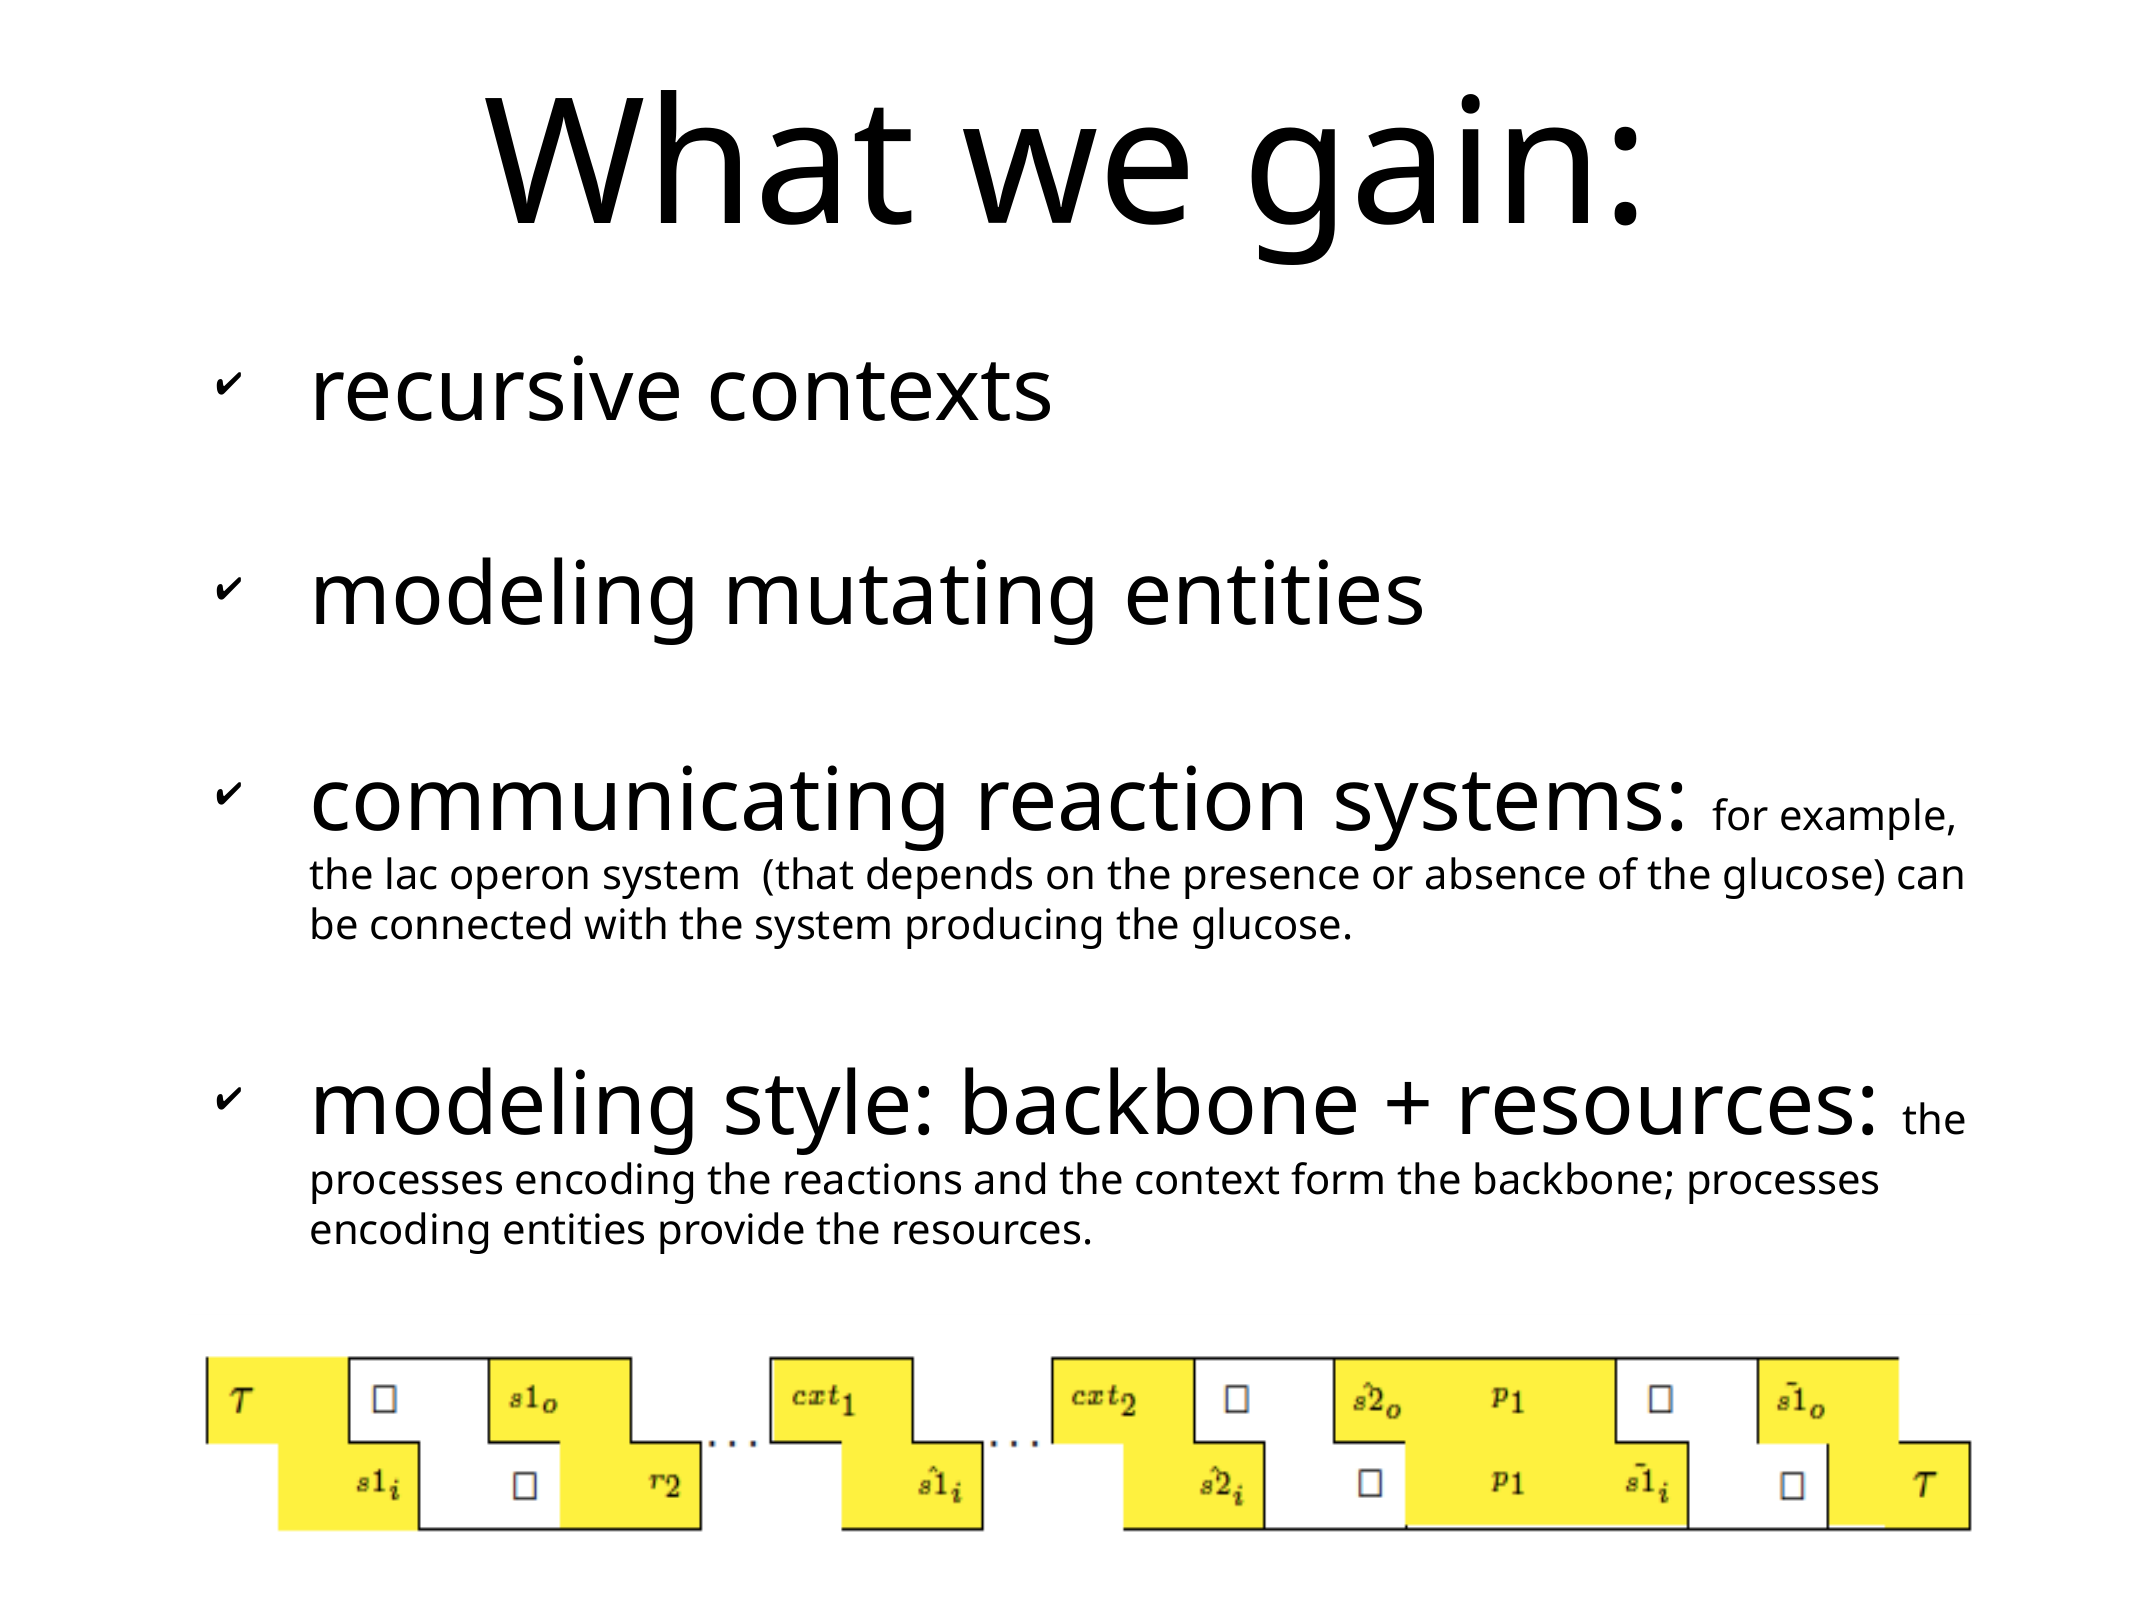

# What we gain:
recursive contexts
modeling mutating entities
communicating reaction systems: for example, the lac operon system (that depends on the presence or absence of the glucose) can be connected with the system producing the glucose.
modeling style: backbone + resources: the processes encoding the reactions and the context form the backbone; processes encoding entities provide the resources.
62